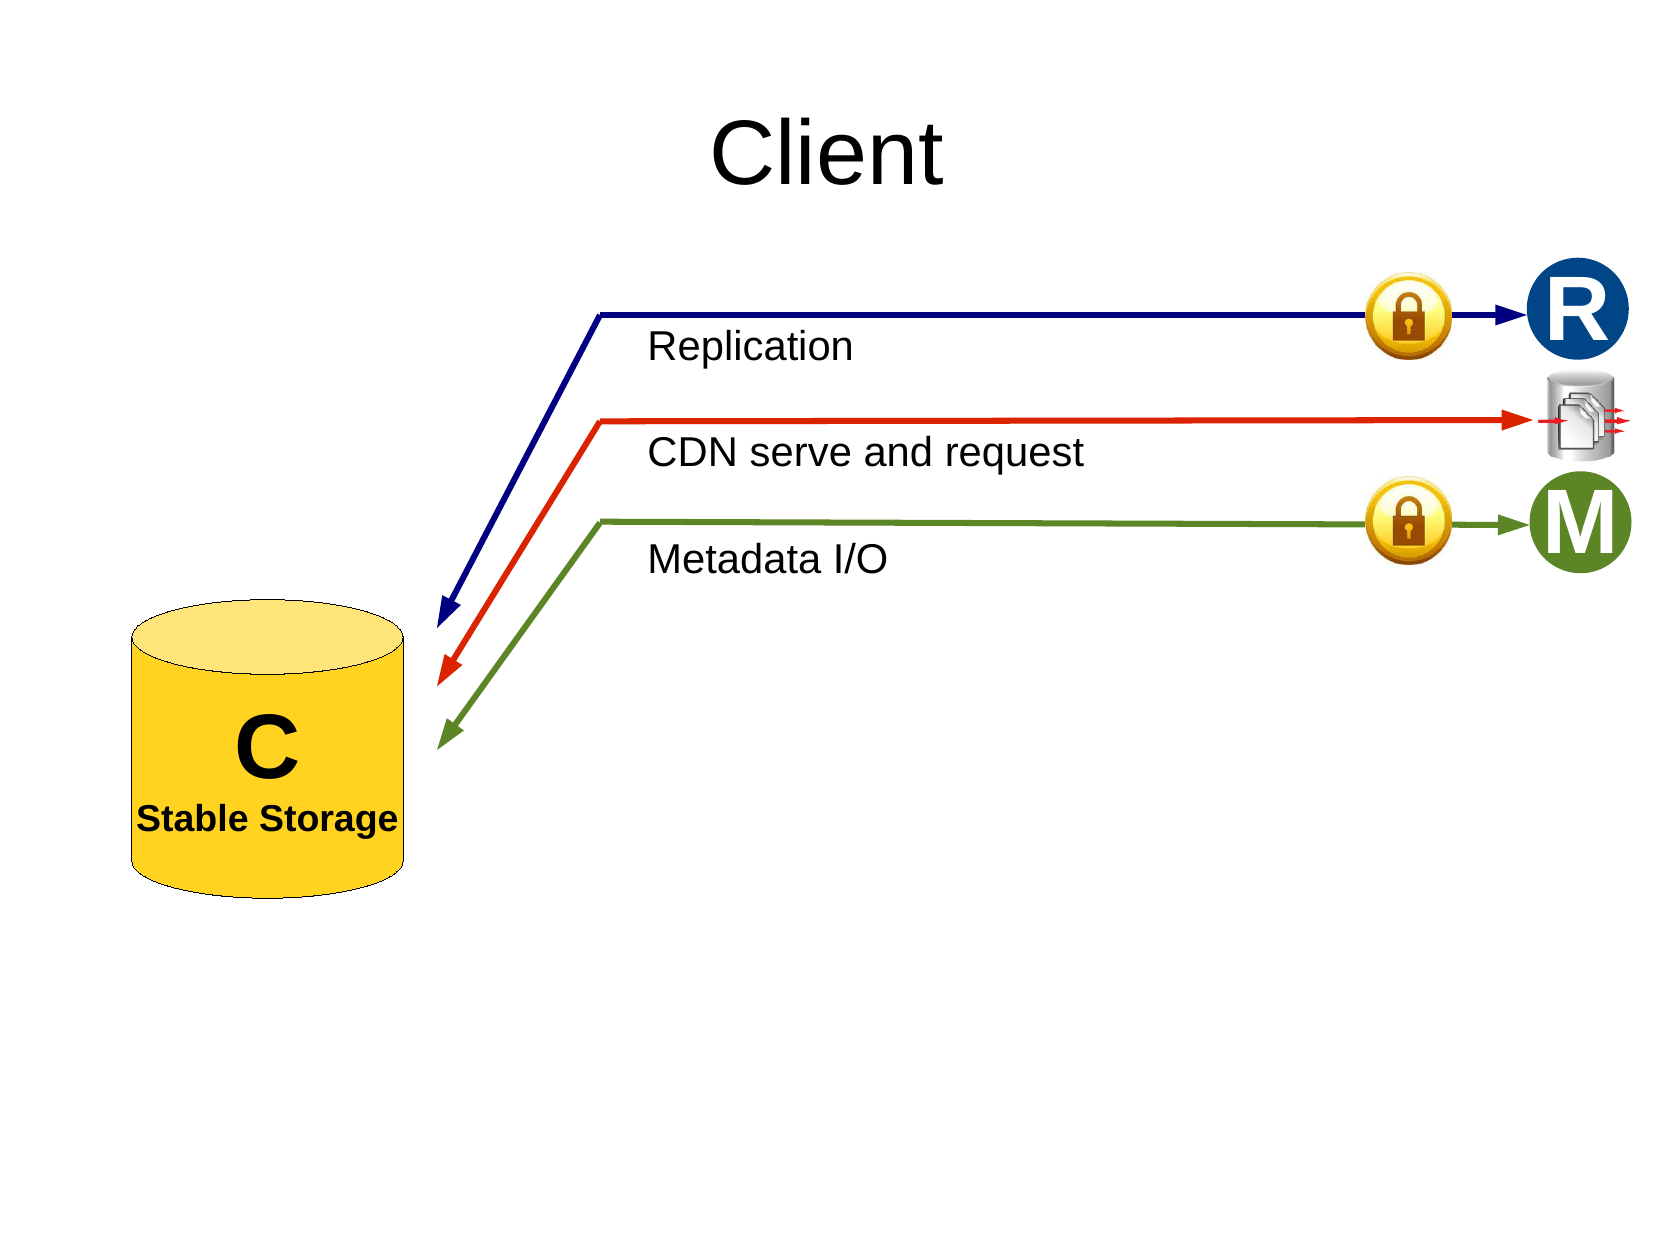

# Client
R
Replication
CDN serve and request
M
Metadata I/O
C
Stable Storage